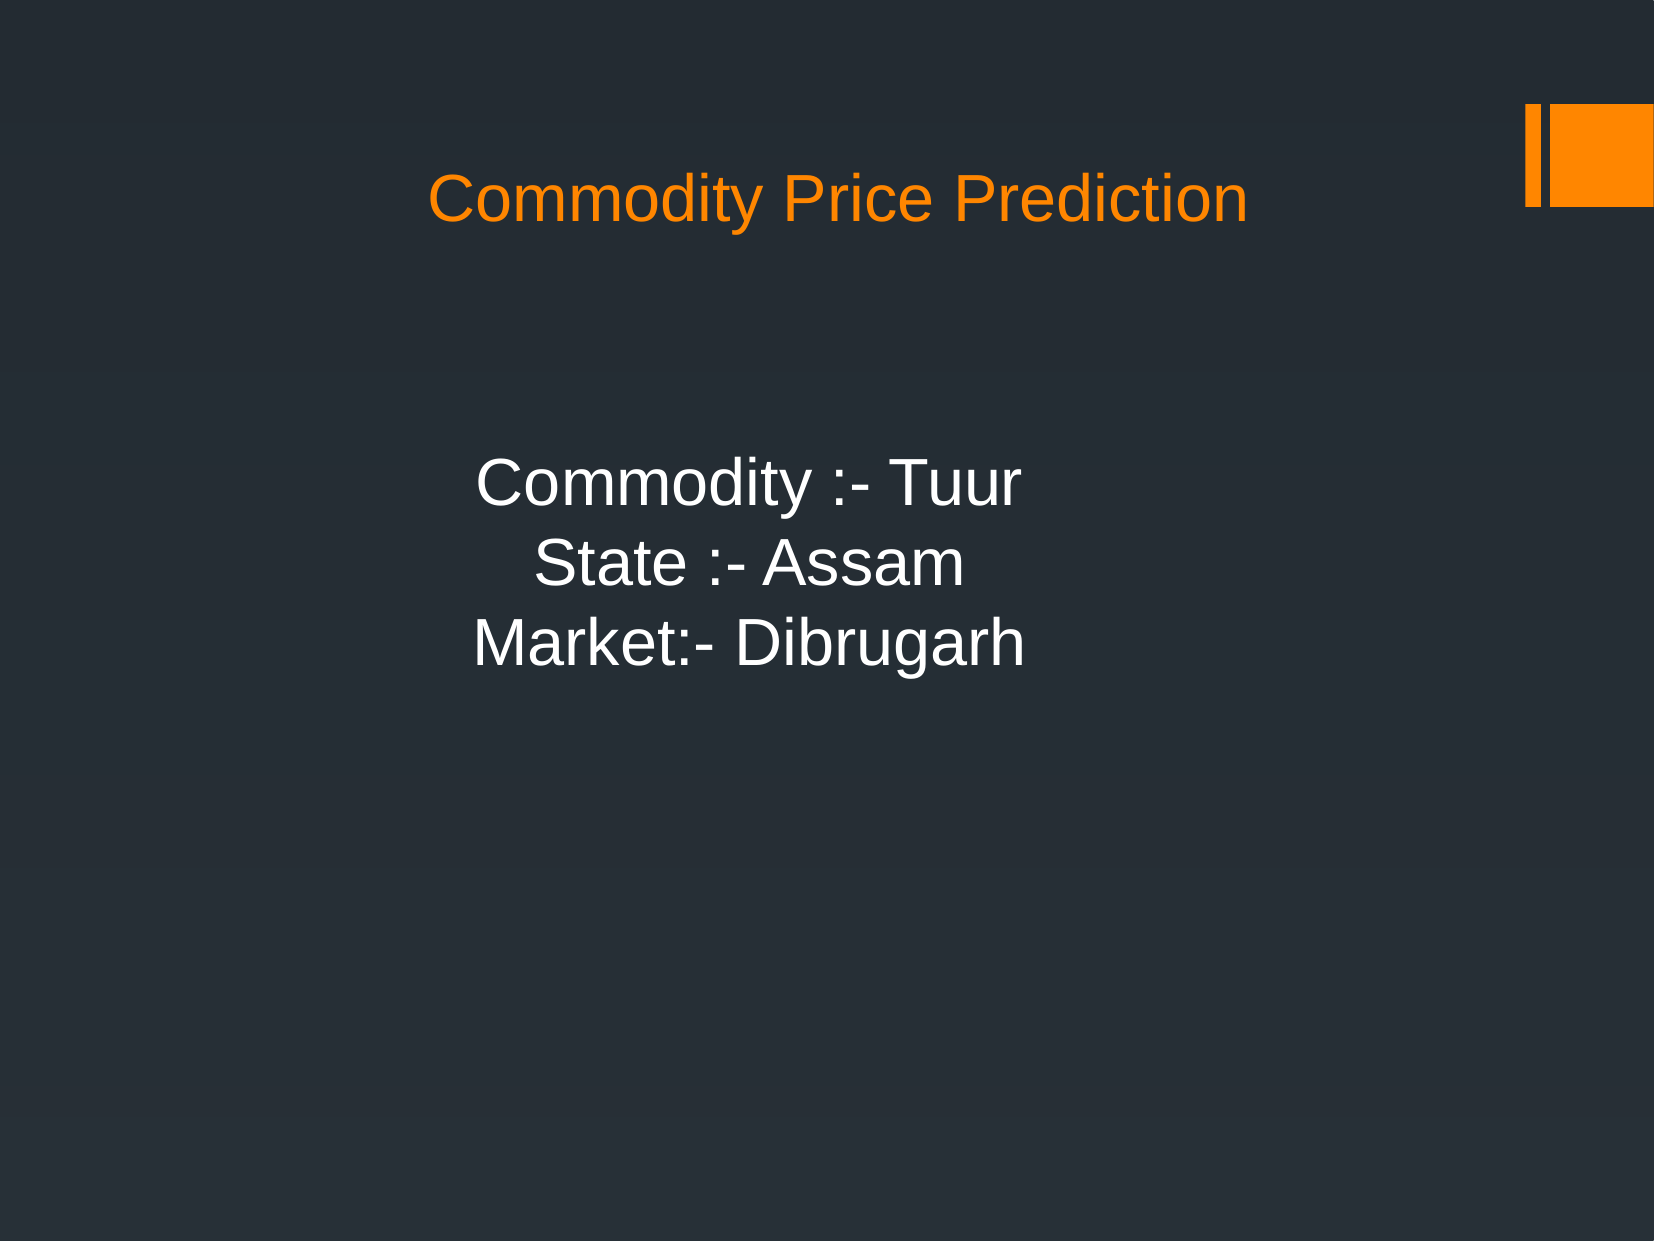

Commodity Price Prediction
Commodity :- Tuur
State :- Assam
Market:- Dibrugarh